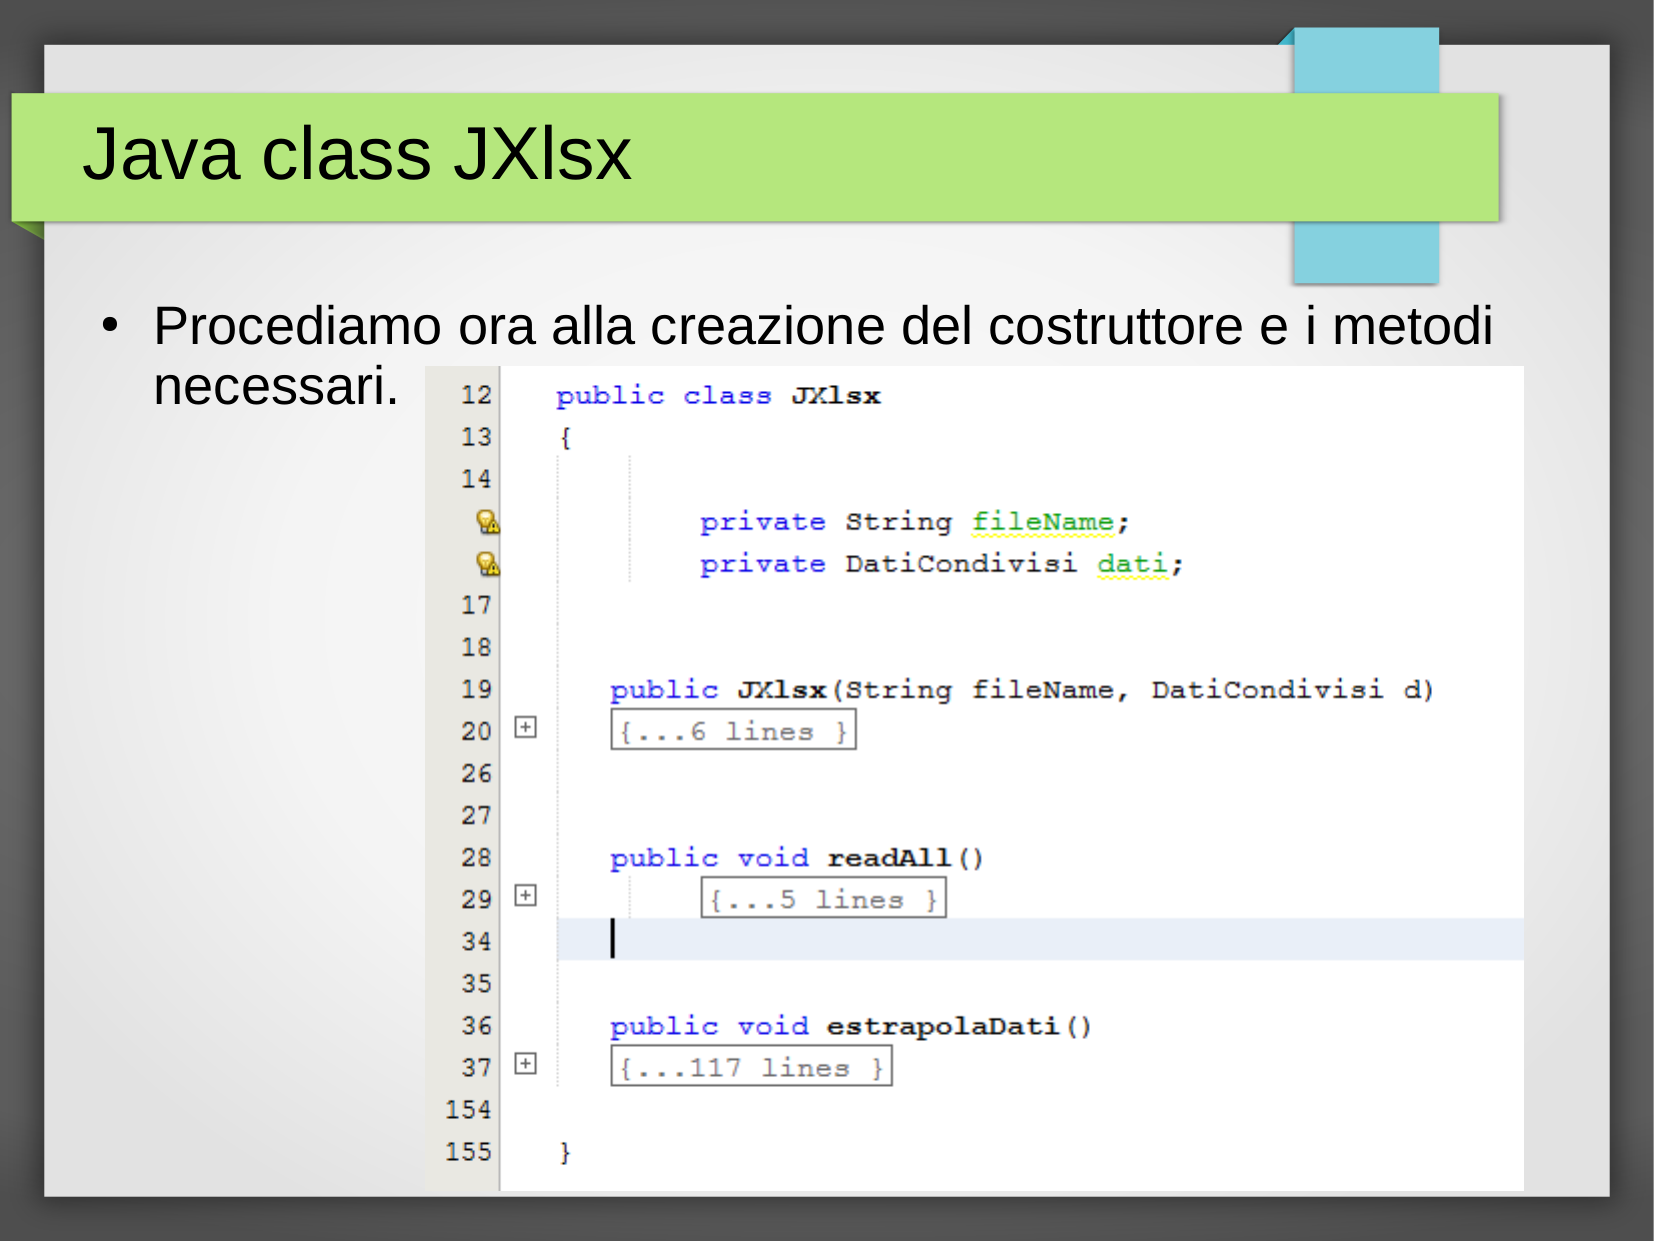

# Java class JXlsx
Procediamo ora alla creazione del costruttore e i metodi necessari.